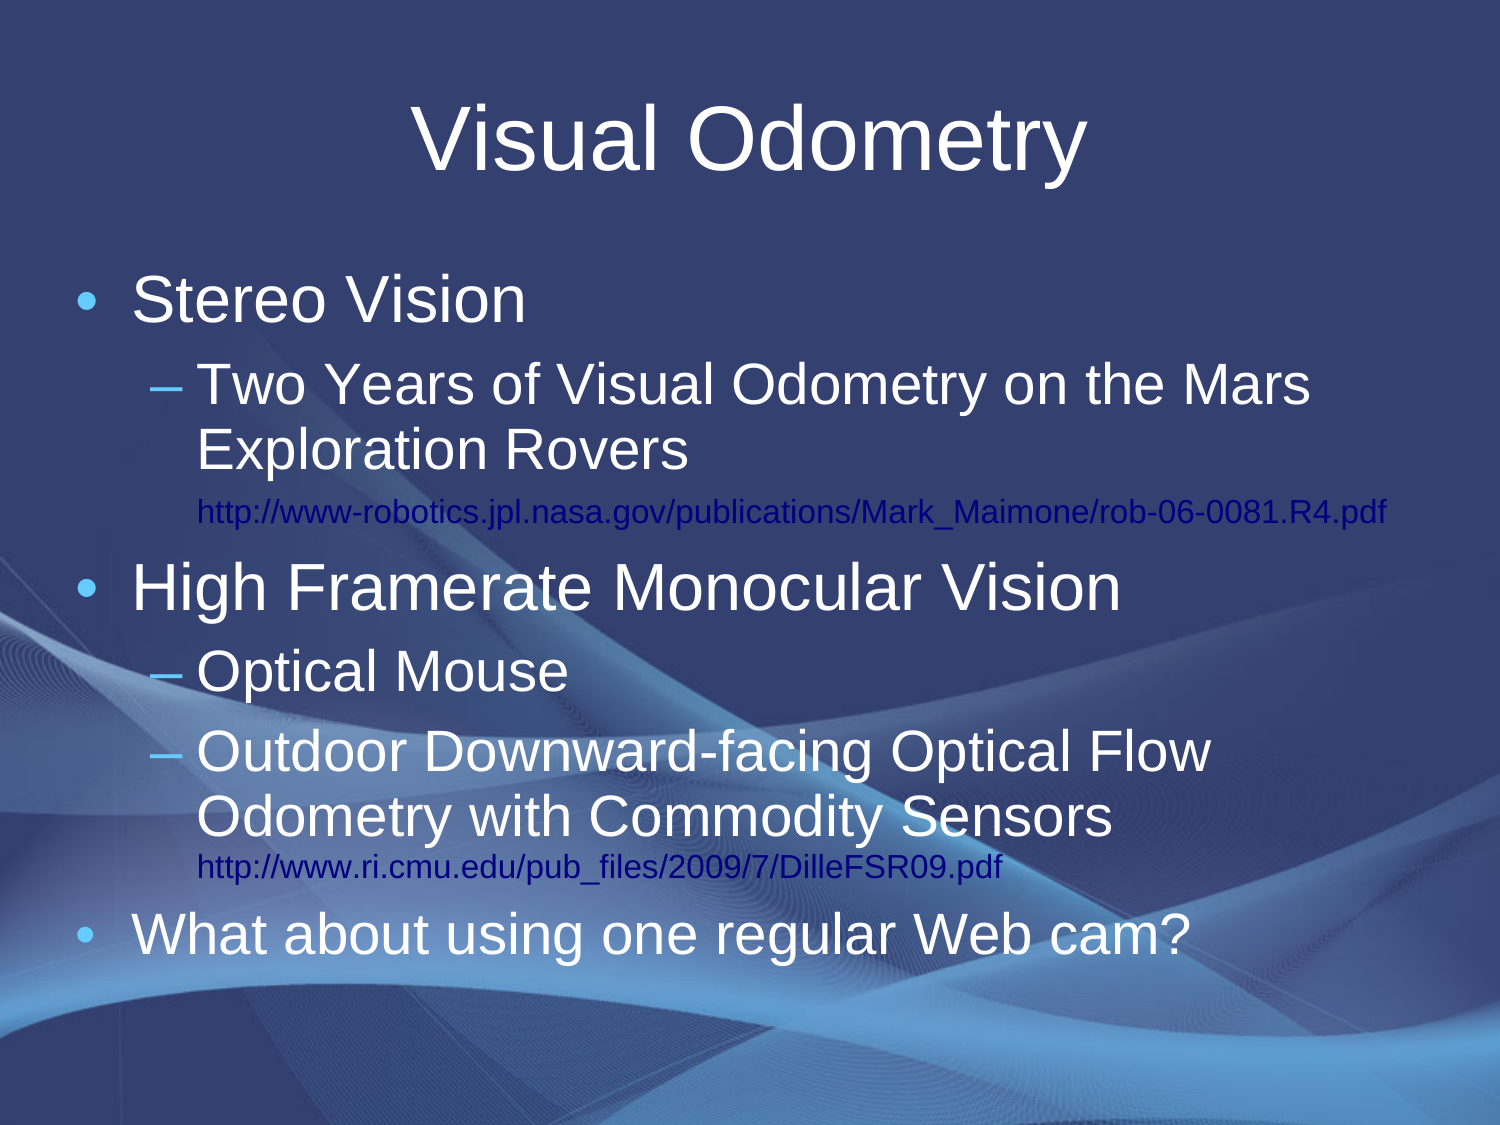

# Visual Odometry
Stereo Vision
Two Years of Visual Odometry on the Mars Exploration Rovers http://www-robotics.jpl.nasa.gov/publications/Mark_Maimone/rob-06-0081.R4.pdf
High Framerate Monocular Vision
Optical Mouse
Outdoor Downward-facing Optical Flow Odometry with Commodity Sensors
http://www.ri.cmu.edu/pub_files/2009/7/DilleFSR09.pdf
What about using one regular Web cam?